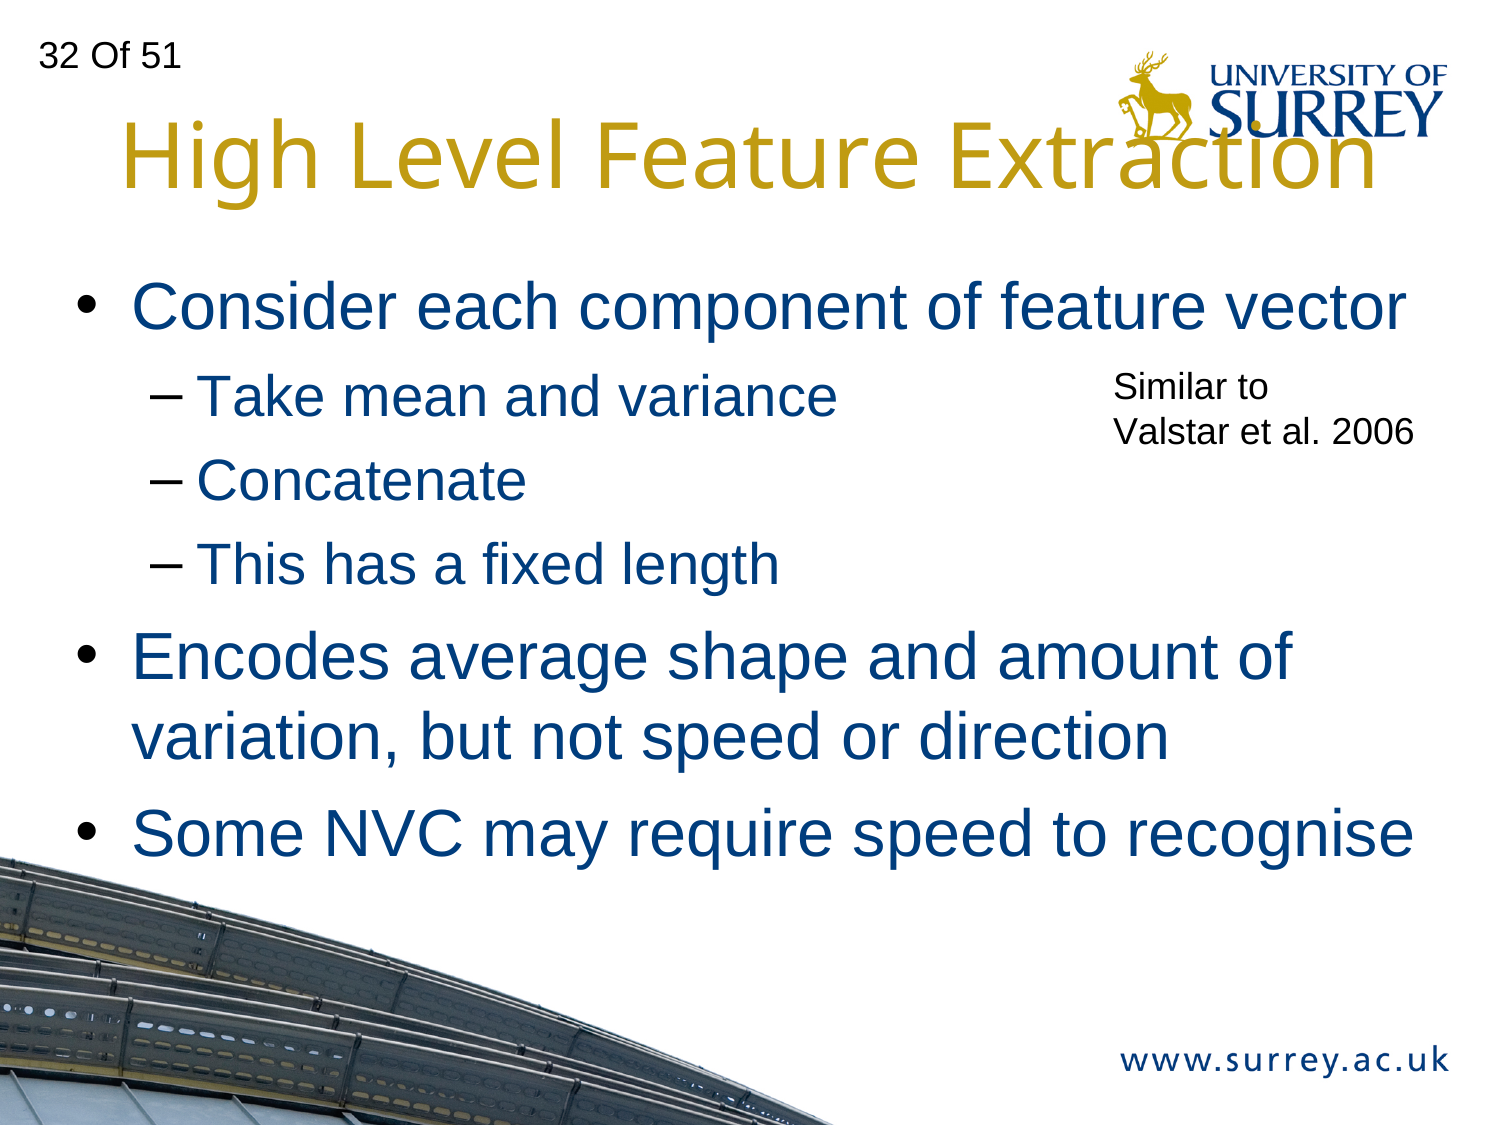

# High Level Feature Extraction
Consider each component of feature vector
Take mean and variance
Concatenate
This has a fixed length
Encodes average shape and amount of variation, but not speed or direction
Some NVC may require speed to recognise
Similar to
Valstar et al. 2006